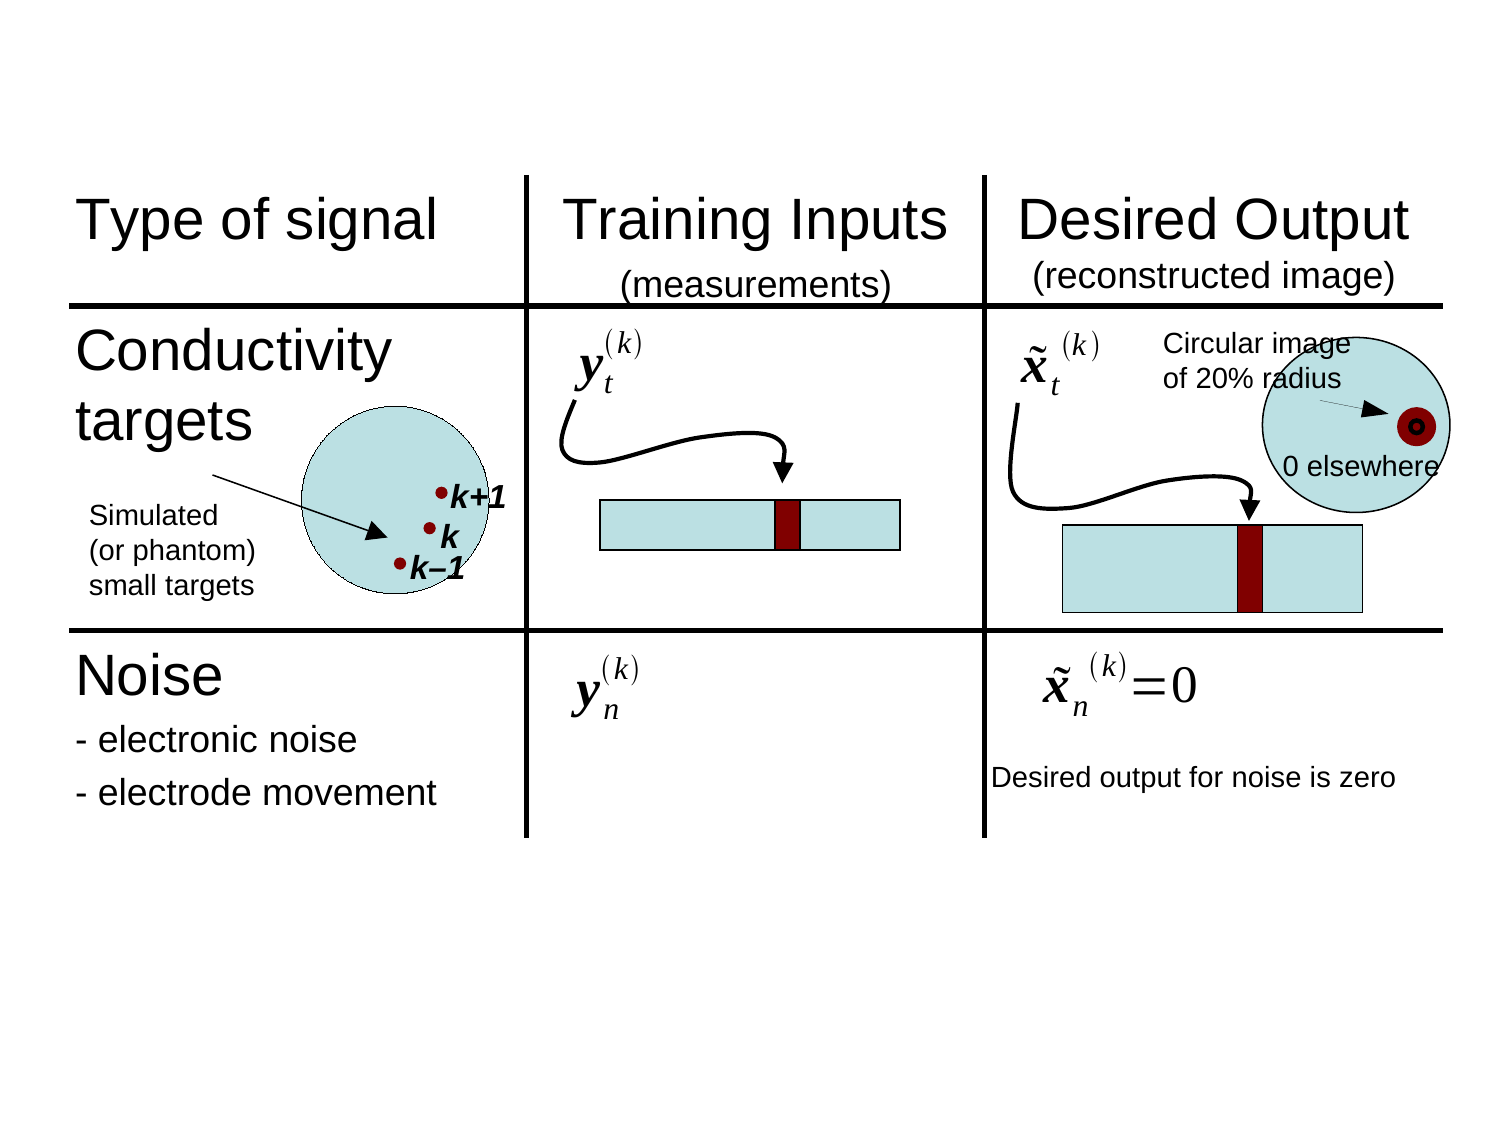

| Type of signal | Training Inputs (measurements) | Desired Output (reconstructed image) |
| --- | --- | --- |
| Conductivity targets | | |
| Noise - electronic noise - electrode movement | | Desired output for noise is zero |
Circular image
of 20% radius
0 elsewhere
k+1
Simulated
(or phantom)
small targets
k
k–1